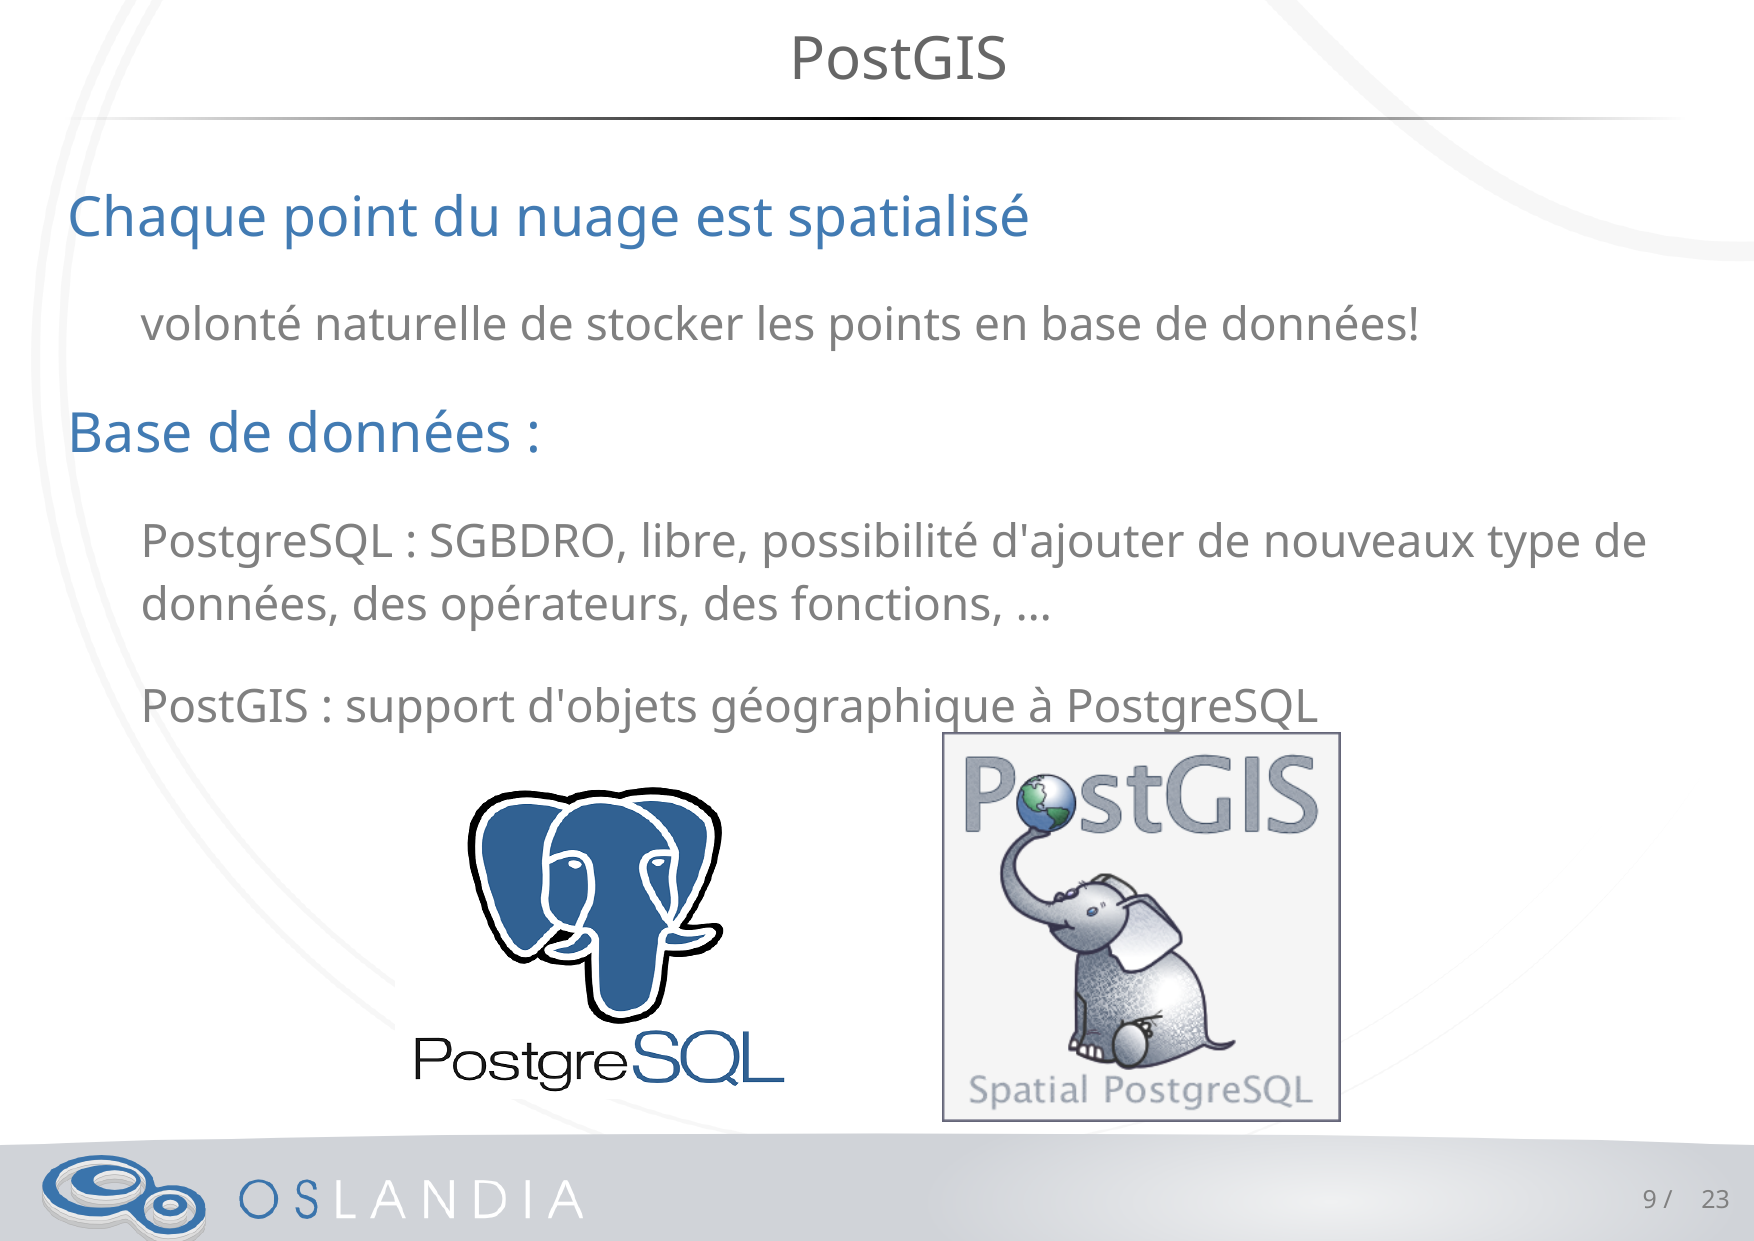

# PostGIS
Chaque point du nuage est spatialisé
volonté naturelle de stocker les points en base de données!
Base de données :
PostgreSQL : SGBDRO, libre, possibilité d'ajouter de nouveaux type de données, des opérateurs, des fonctions, …
PostGIS : support d'objets géographique à PostgreSQL